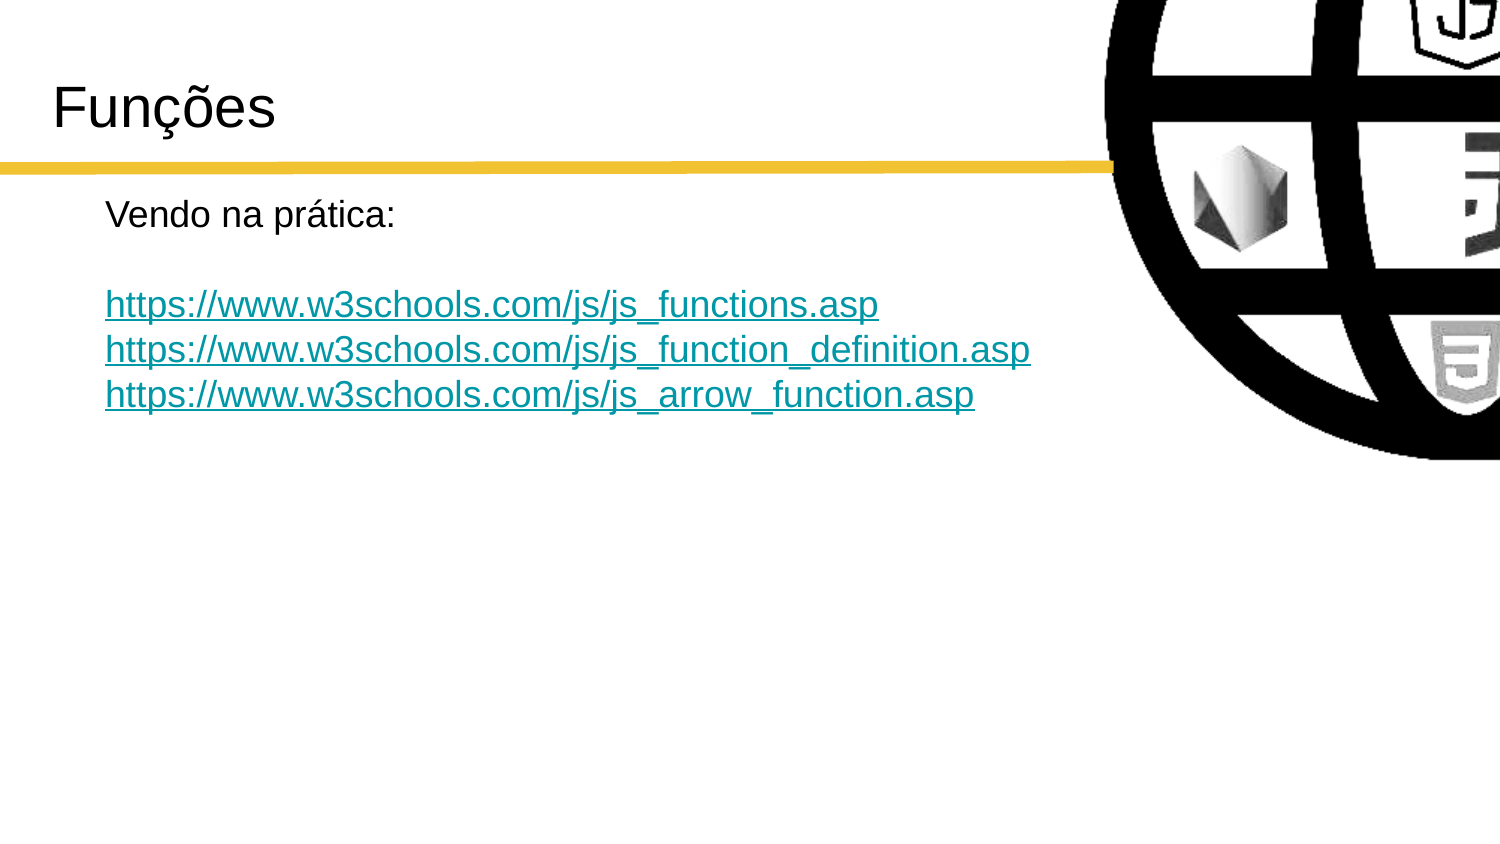

Funções
Vendo na prática:
https://www.w3schools.com/js/js_functions.asp
https://www.w3schools.com/js/js_function_definition.asp
https://www.w3schools.com/js/js_arrow_function.asp